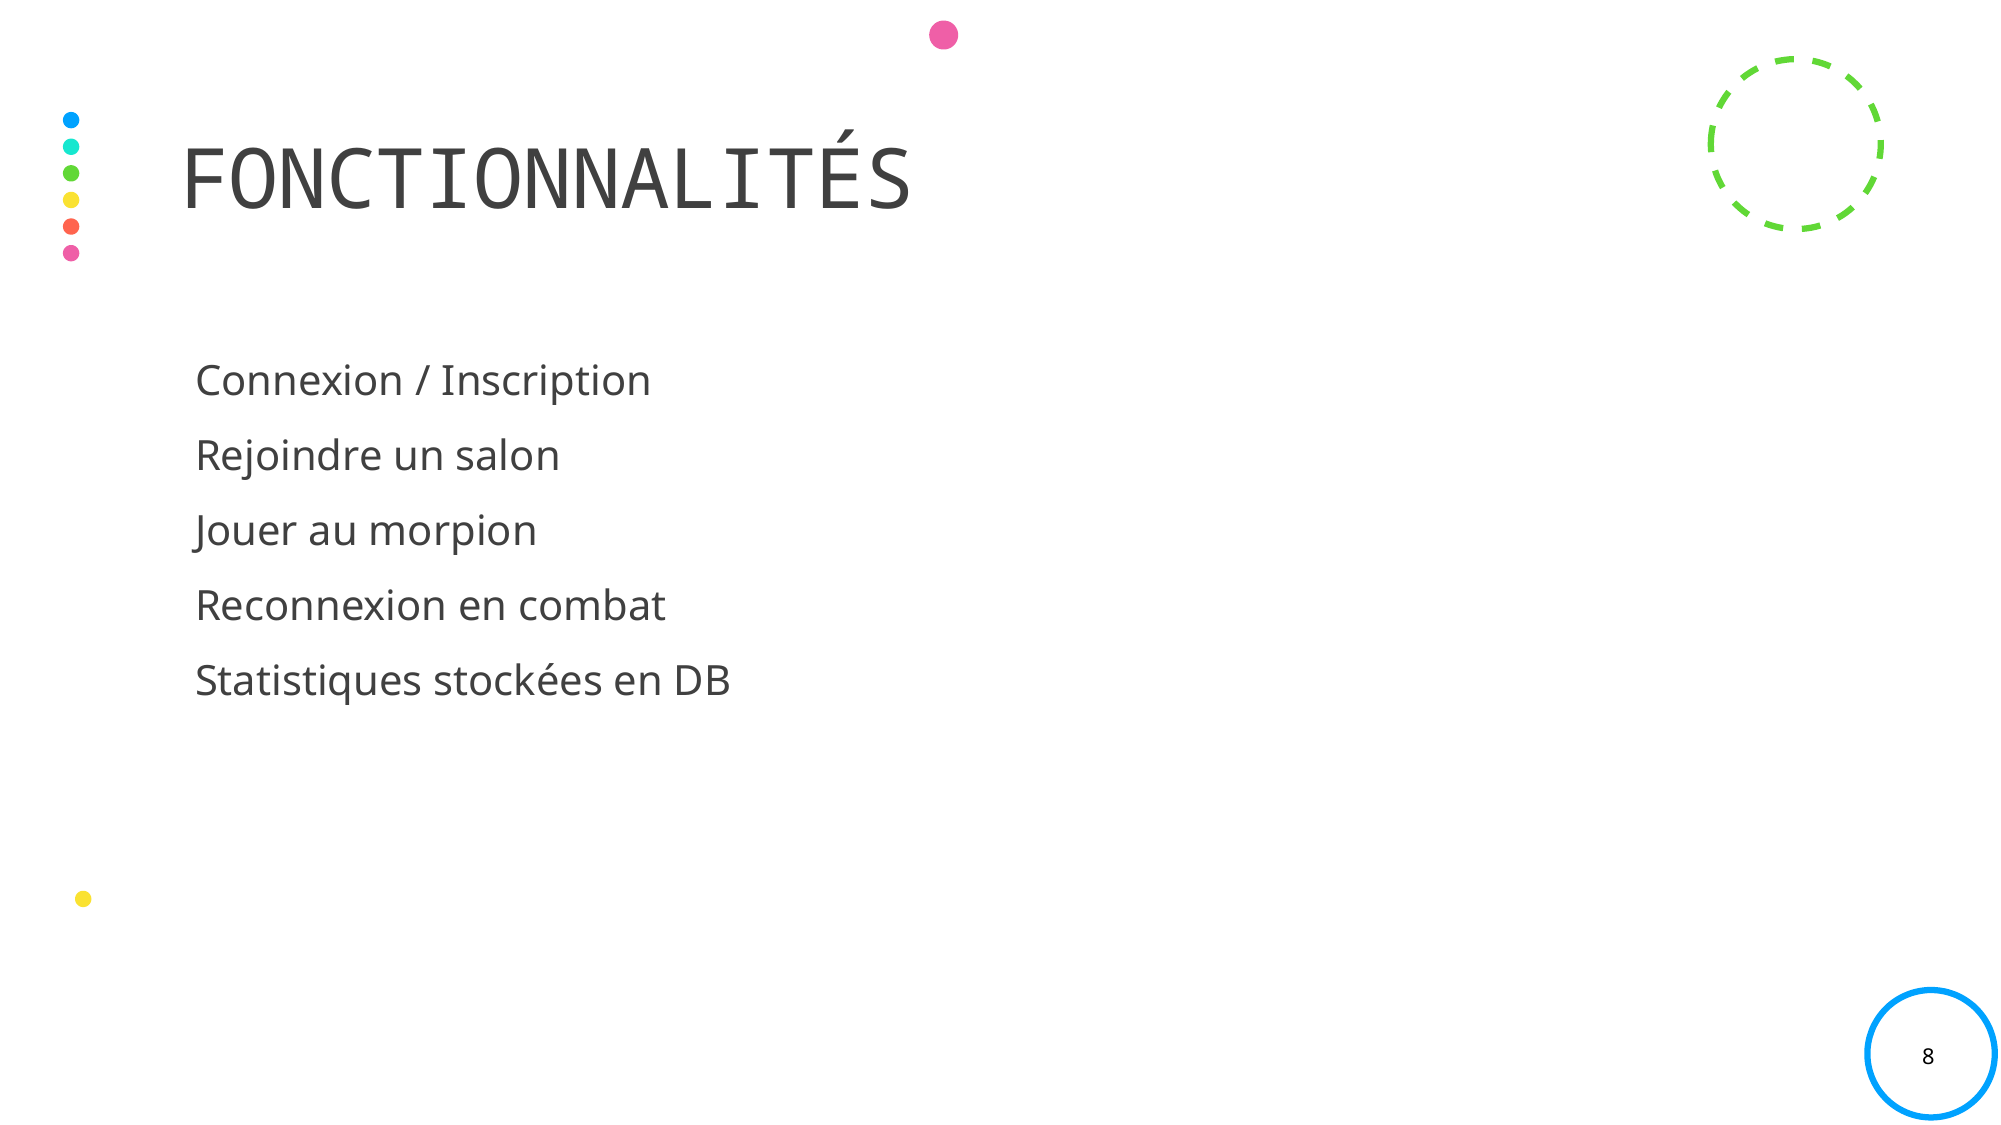

Fonctionnalités
# Connexion / Inscription
Rejoindre un salon
Jouer au morpion
Reconnexion en combat
Statistiques stockées en DB